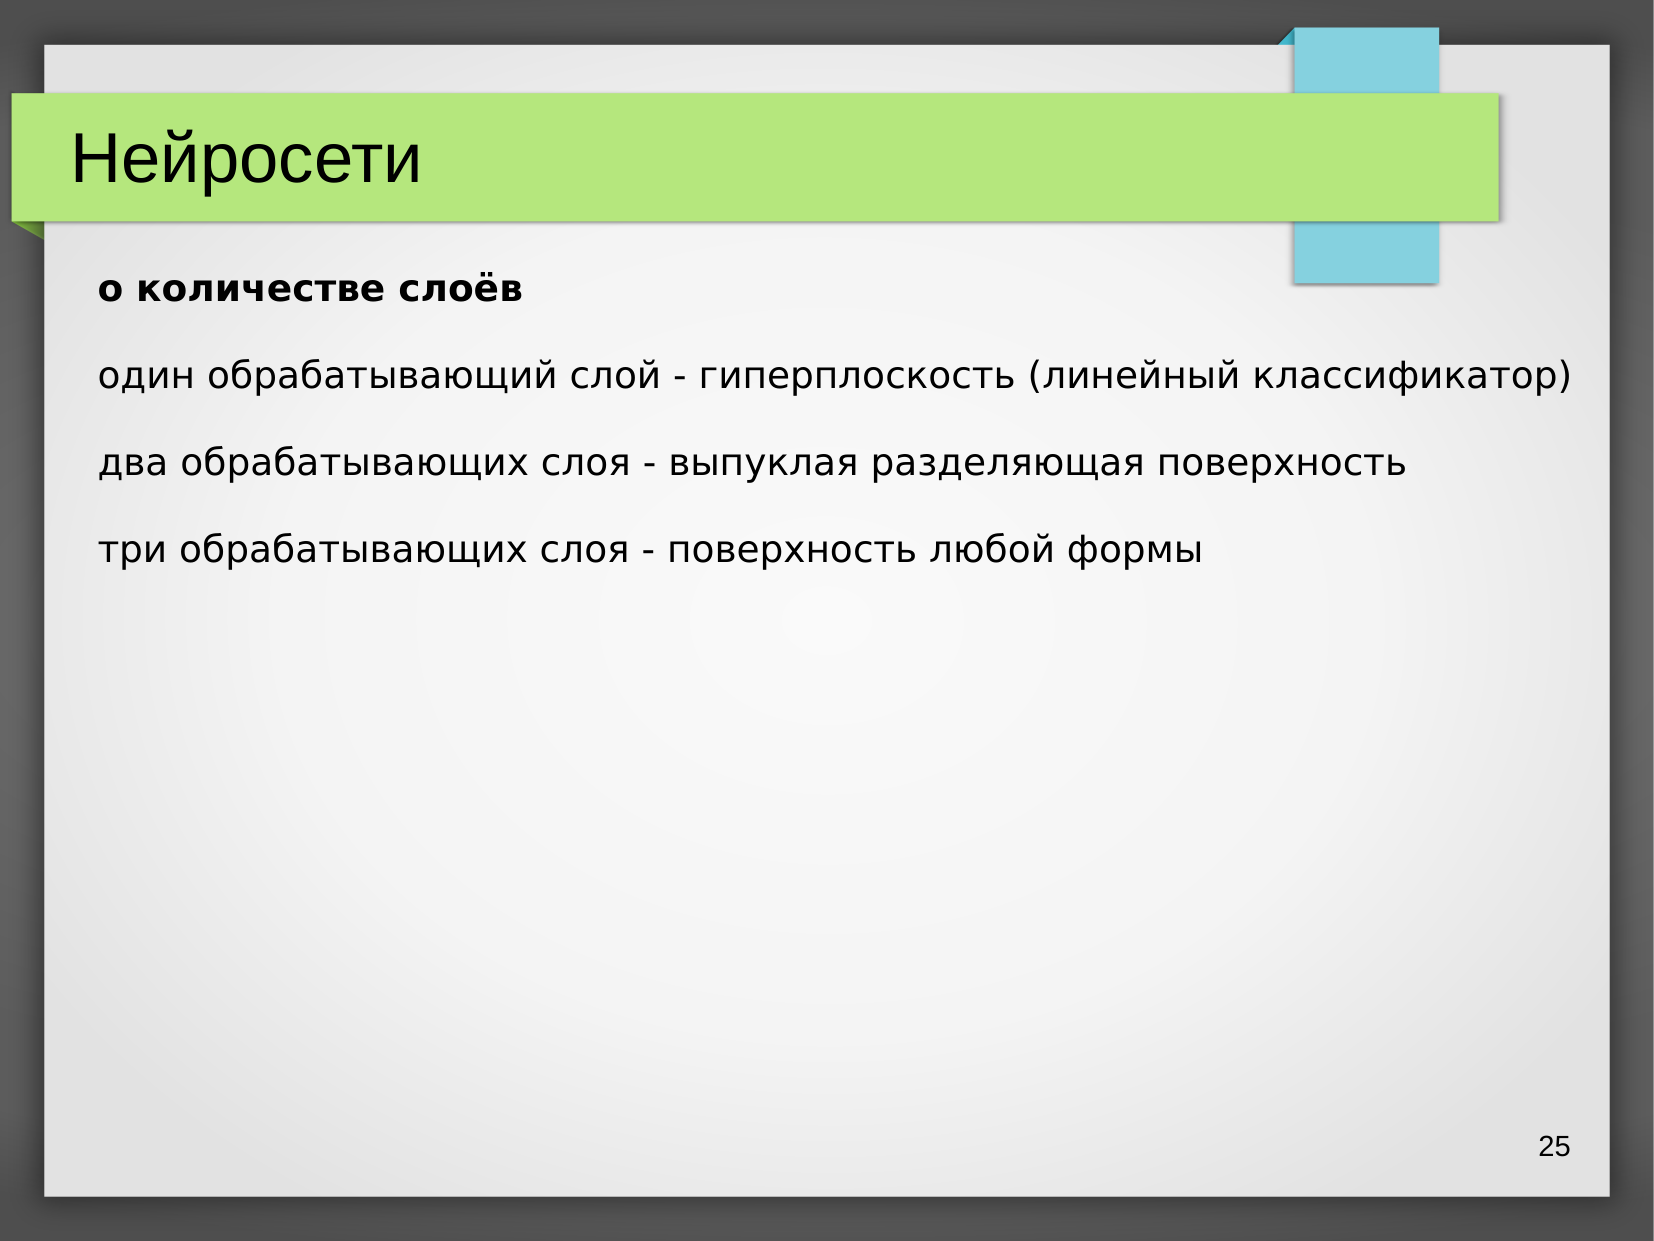

# Нейросети
о количестве слоёв
один обрабатывающий слой - гиперплоскость (линейный классификатор)
два обрабатывающих слоя - выпуклая разделяющая поверхность
три обрабатывающих слоя - поверхность любой формы
25